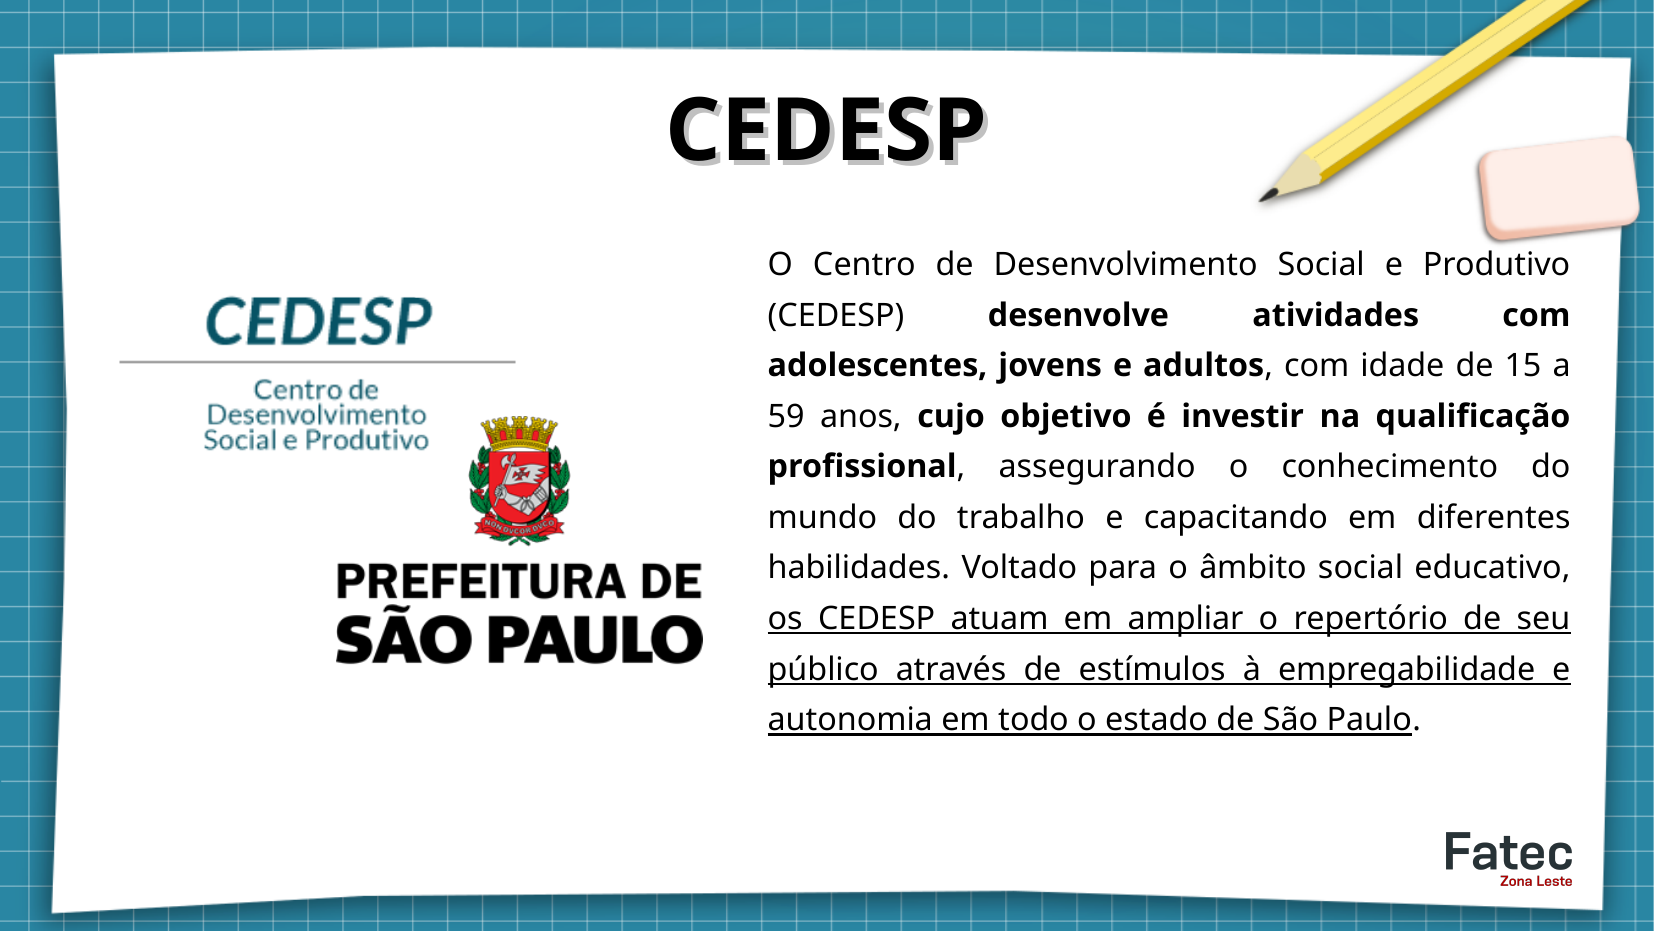

# CEDESP
O Centro de Desenvolvimento Social e Produtivo (CEDESP) desenvolve atividades com adolescentes, jovens e adultos, com idade de 15 a 59 anos, cujo objetivo é investir na qualificação profissional, assegurando o conhecimento do mundo do trabalho e capacitando em diferentes habilidades. Voltado para o âmbito social educativo, os CEDESP atuam em ampliar o repertório de seu público através de estímulos à empregabilidade e autonomia em todo o estado de São Paulo.